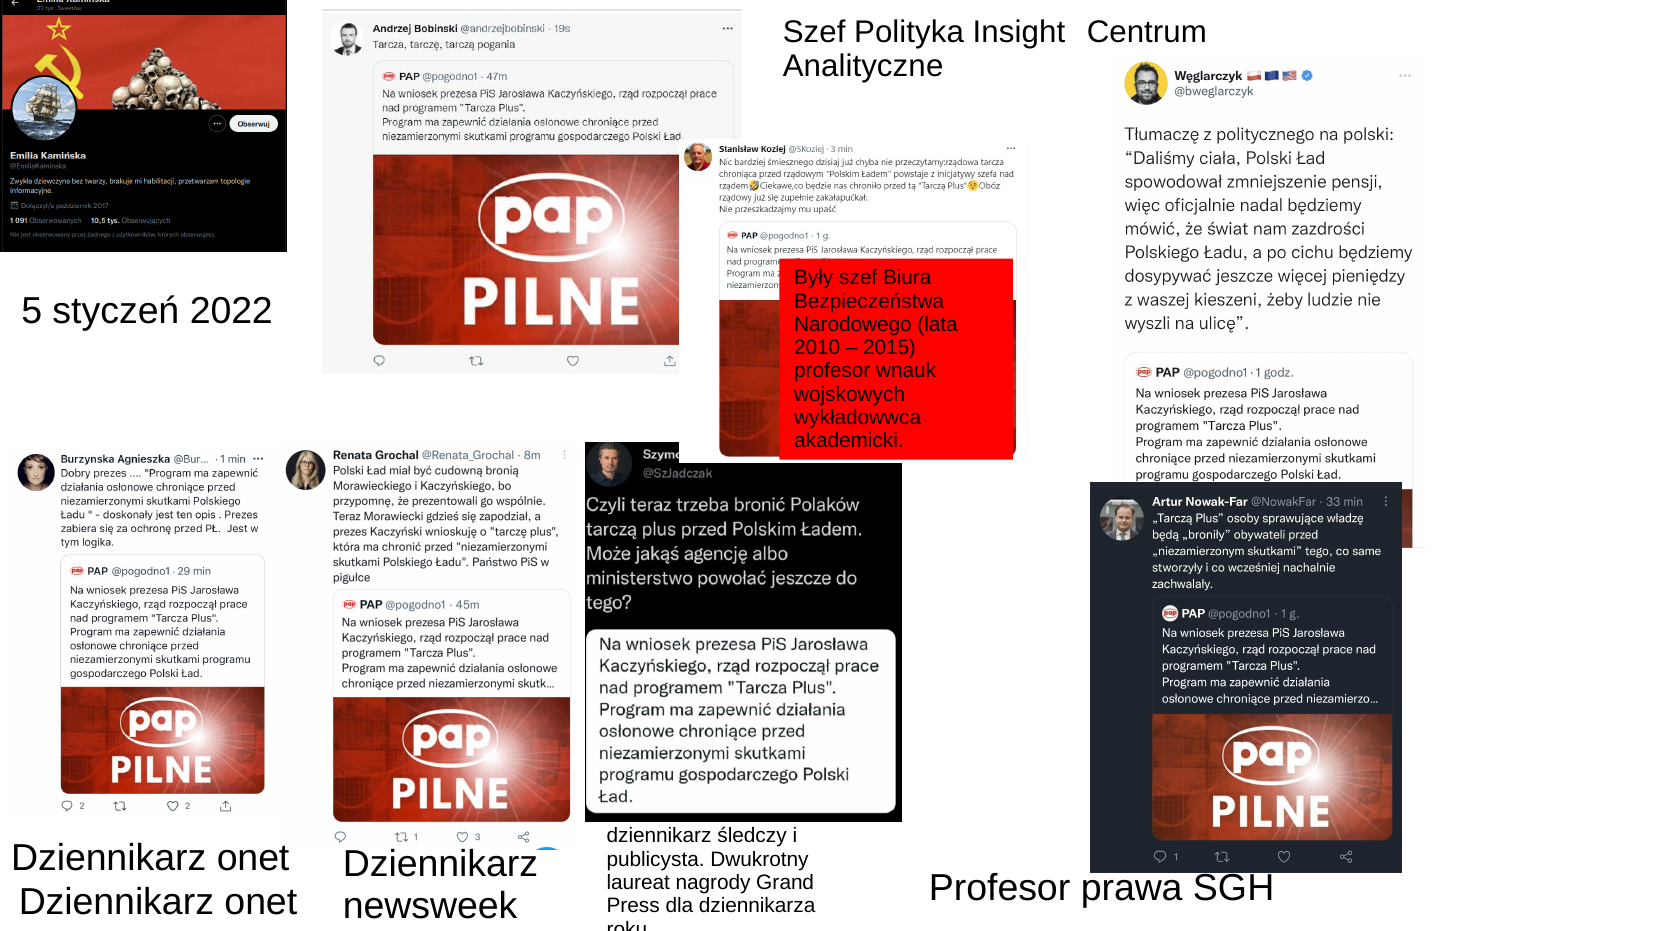

Szef Polityka Insight	 Centrum Analityczne
Były szef Biura Bezpieczeństwa Narodowego (lata 2010 – 2015)
profesor wnauk wojskowych wykładowwca akademicki.
5 styczeń 2022
dziennikarz śledczy i publicysta. Dwukrotny laureat nagrody Grand Press dla dziennikarza roku
Dziennikarz onet
Dziennikarz newsweek
Profesor prawa SGH
Dziennikarz onet